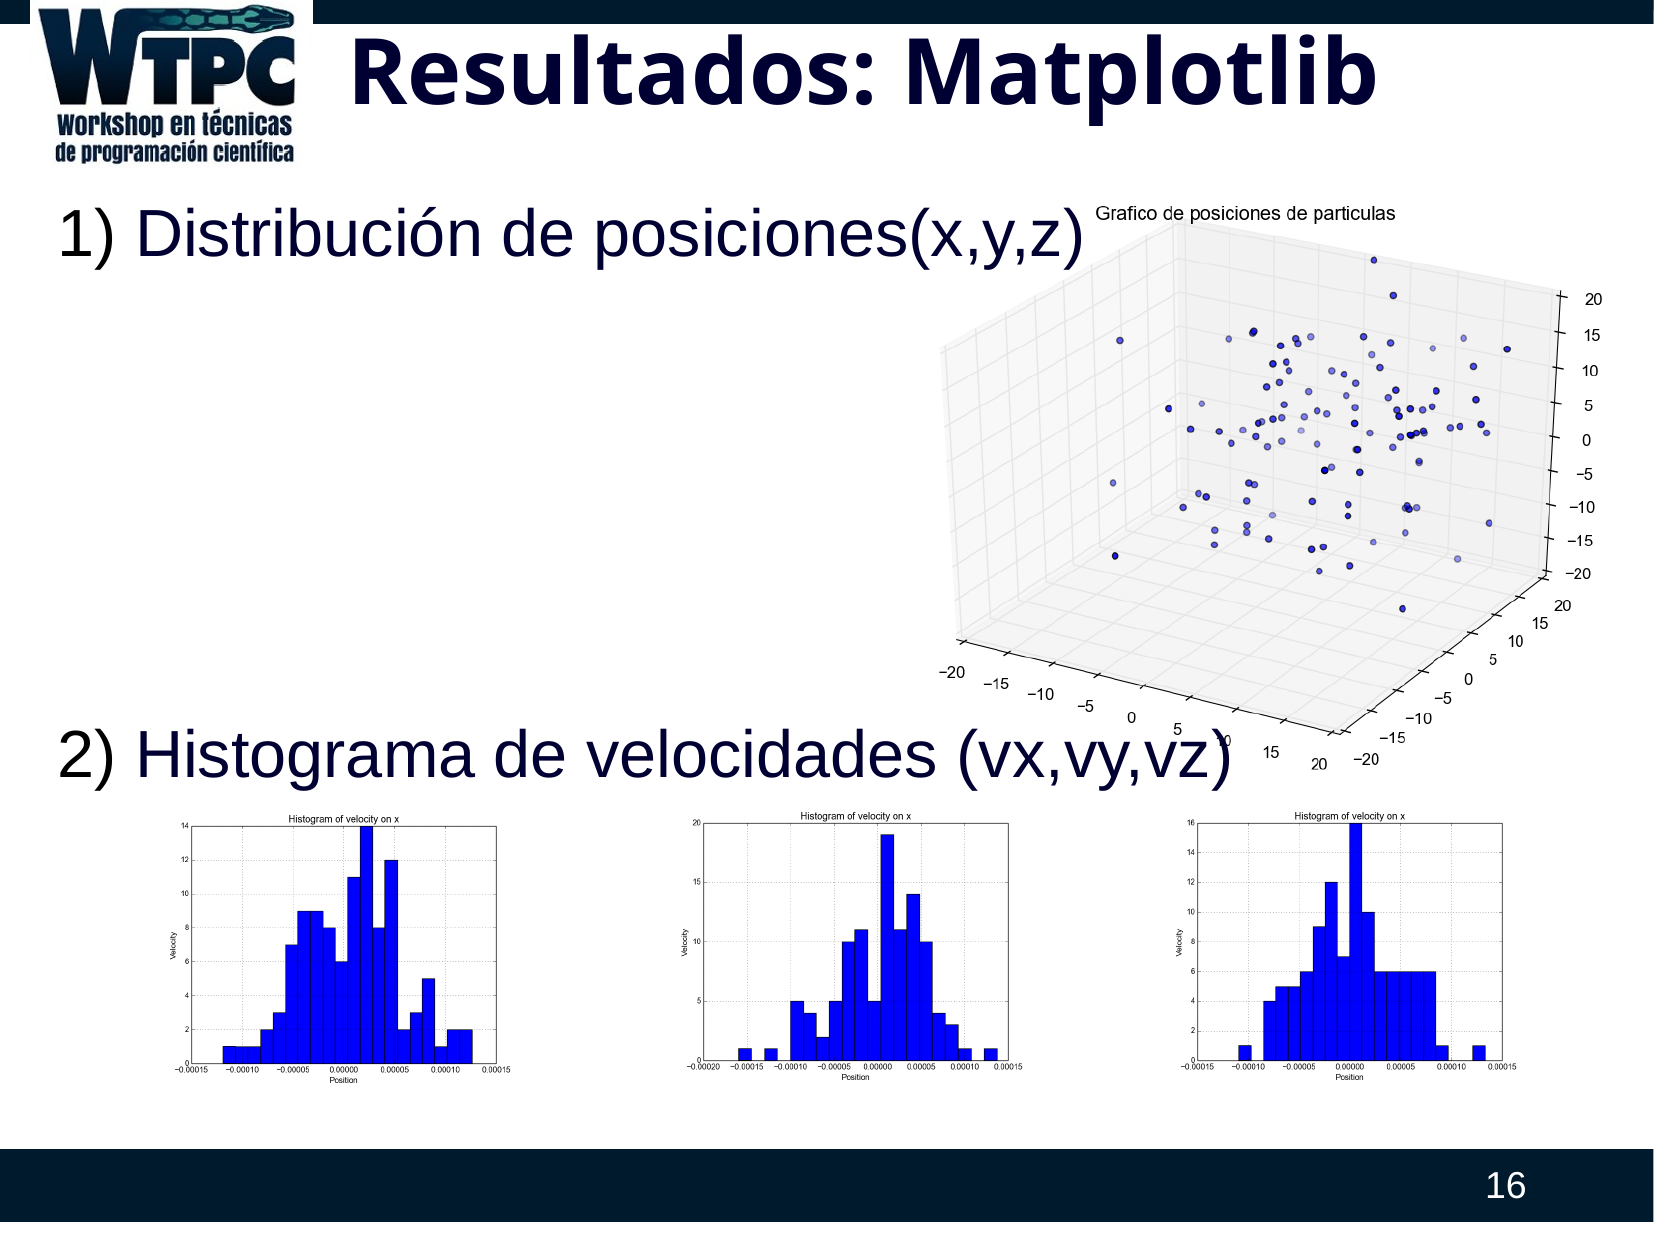

# Resultados: Matplotlib
 Distribución de posiciones(x,y,z)
 Histograma de velocidades (vx,vy,vz)